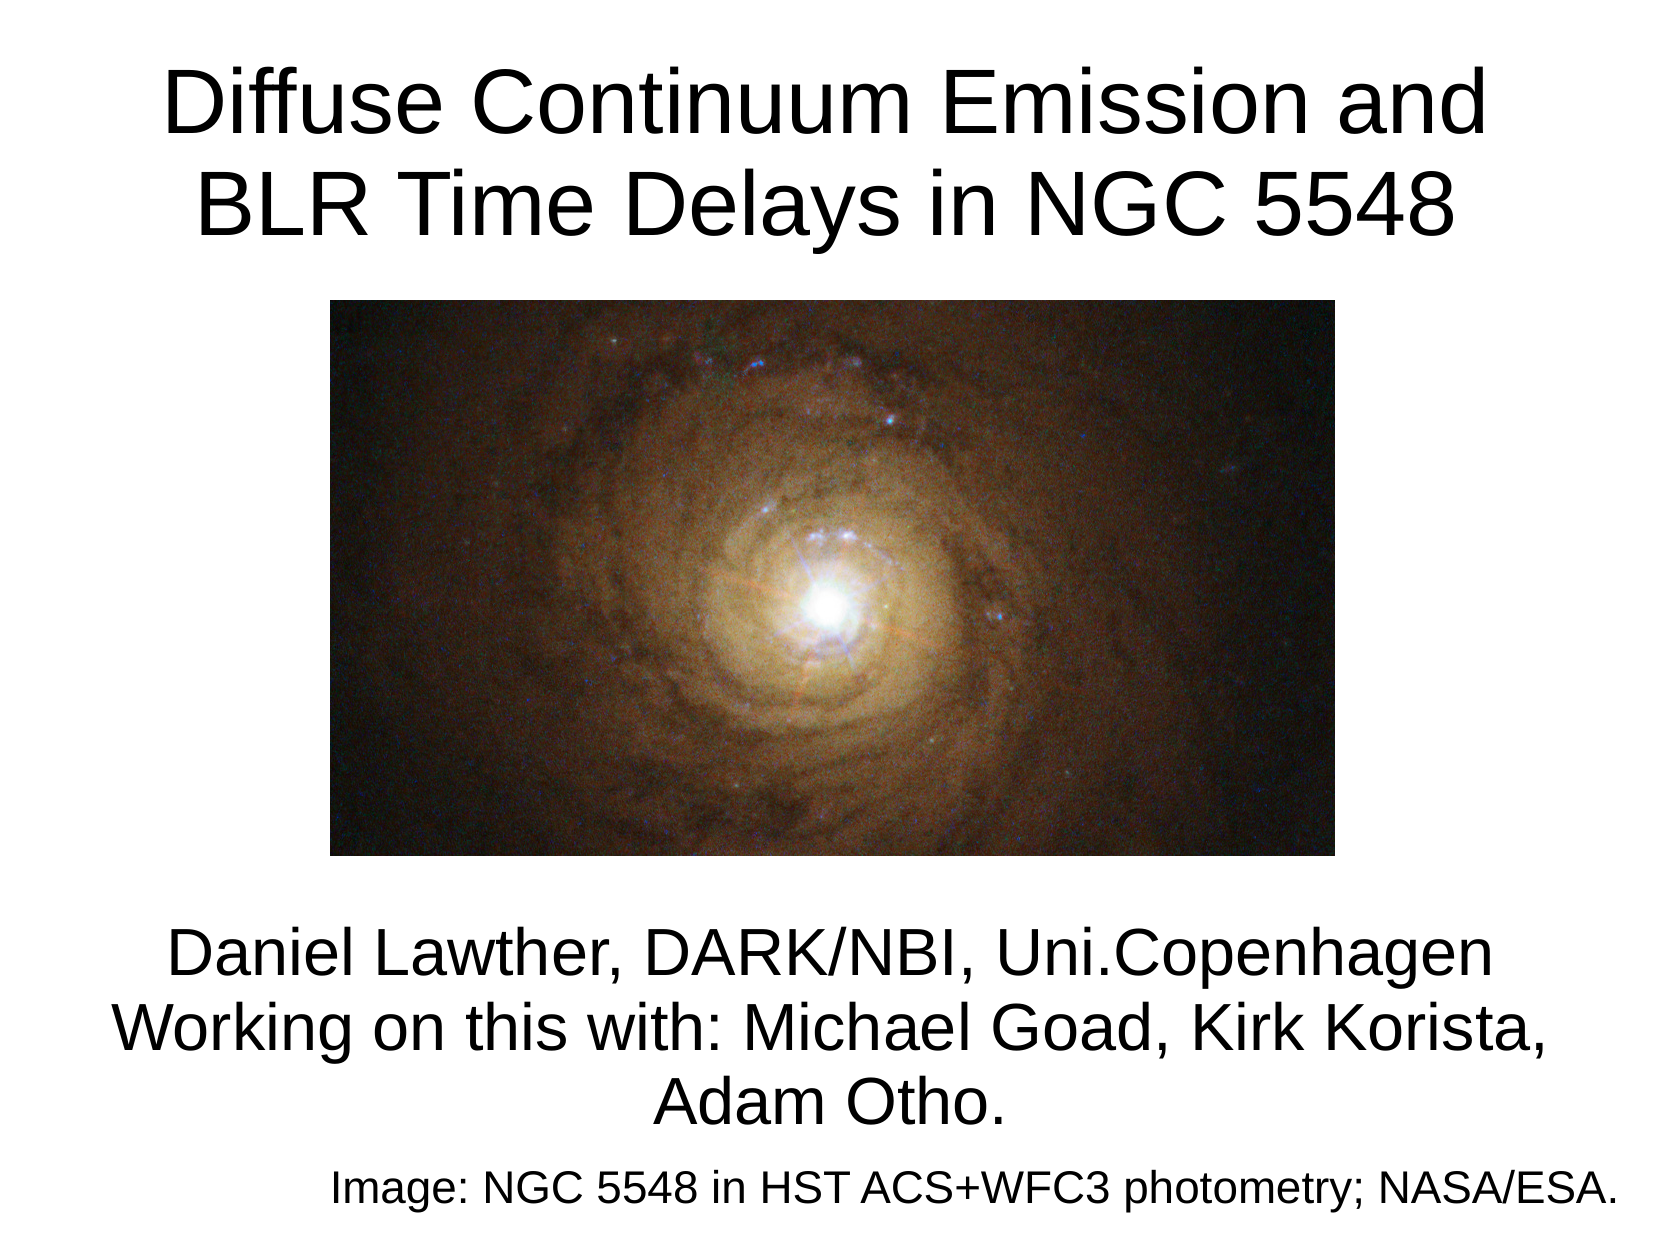

# Diffuse Continuum Emission and BLR Time Delays in NGC 5548
Daniel Lawther, DARK/NBI, Uni.Copenhagen
Working on this with: Michael Goad, Kirk Korista,
Adam Otho.
Image: NGC 5548 in HST ACS+WFC3 photometry; NASA/ESA.